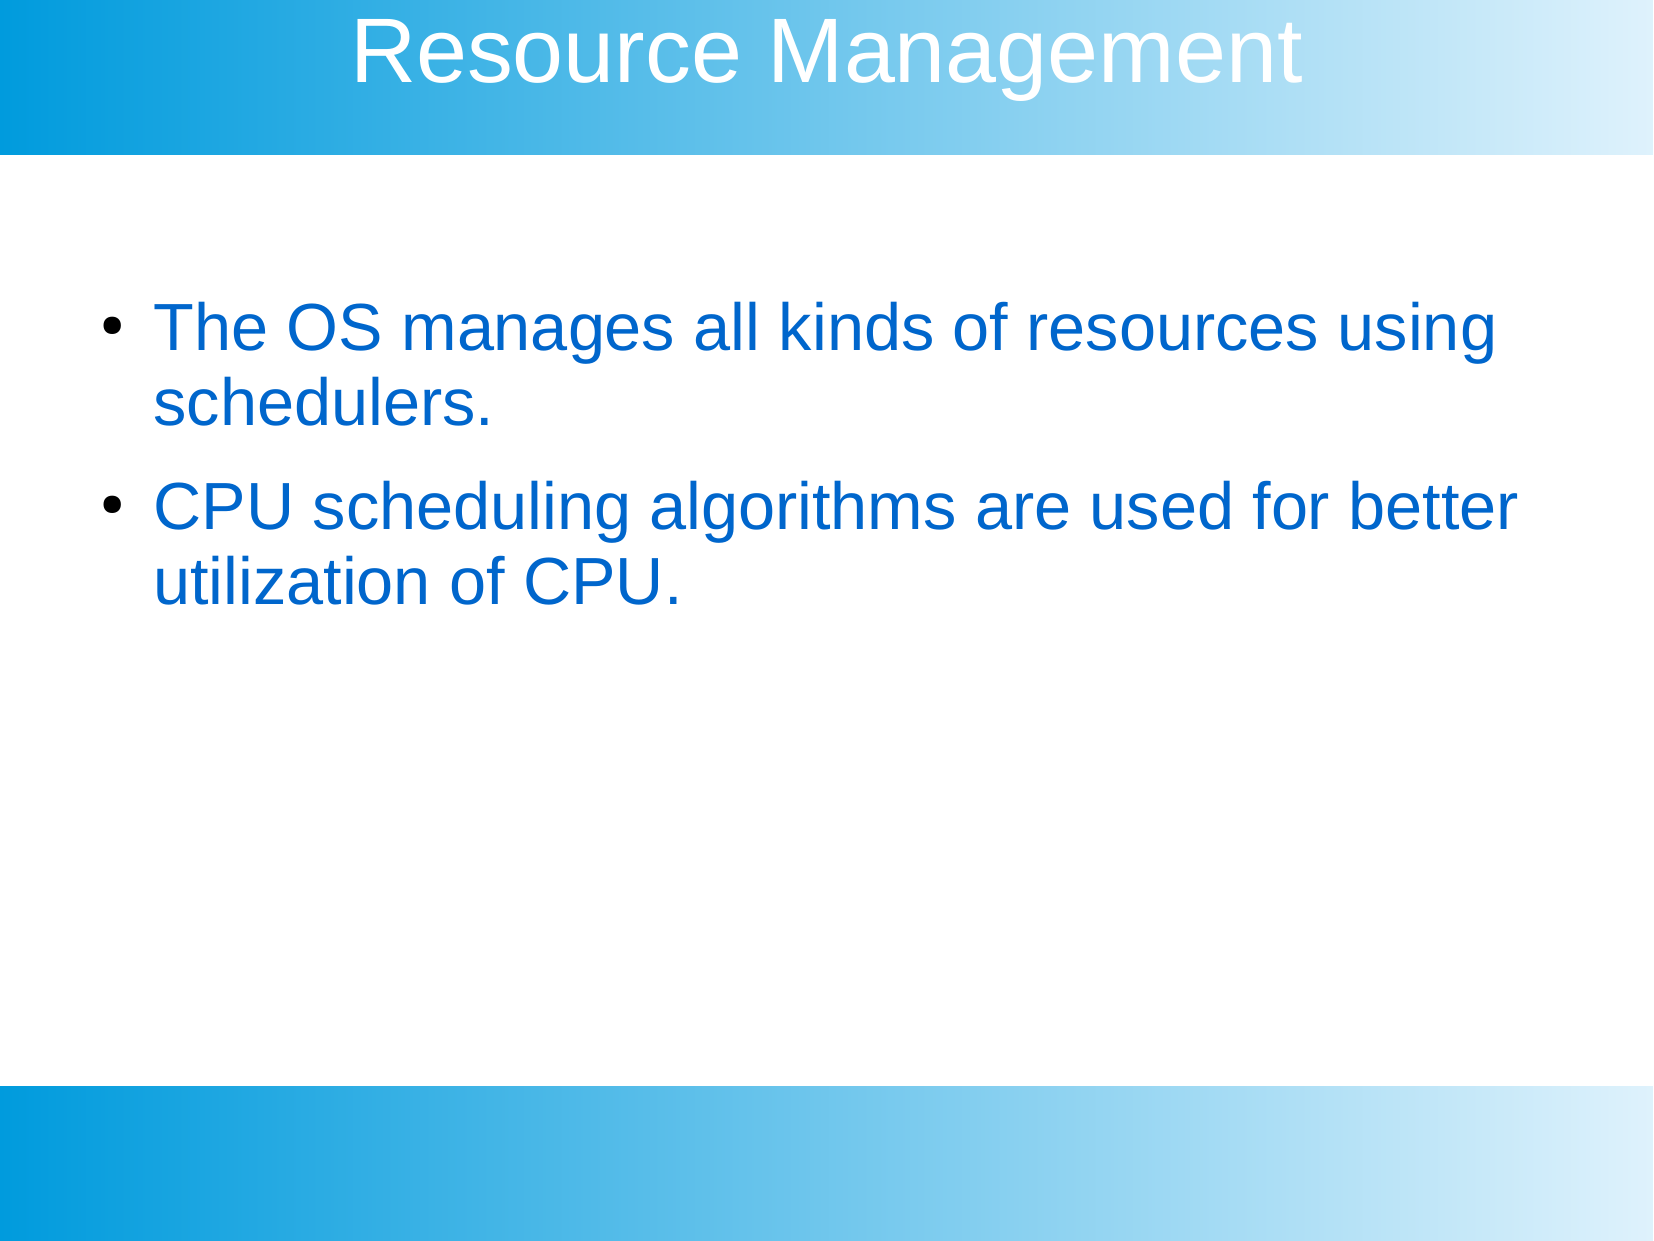

# Resource Management
The OS manages all kinds of resources using schedulers.
CPU scheduling algorithms are used for better utilization of CPU.